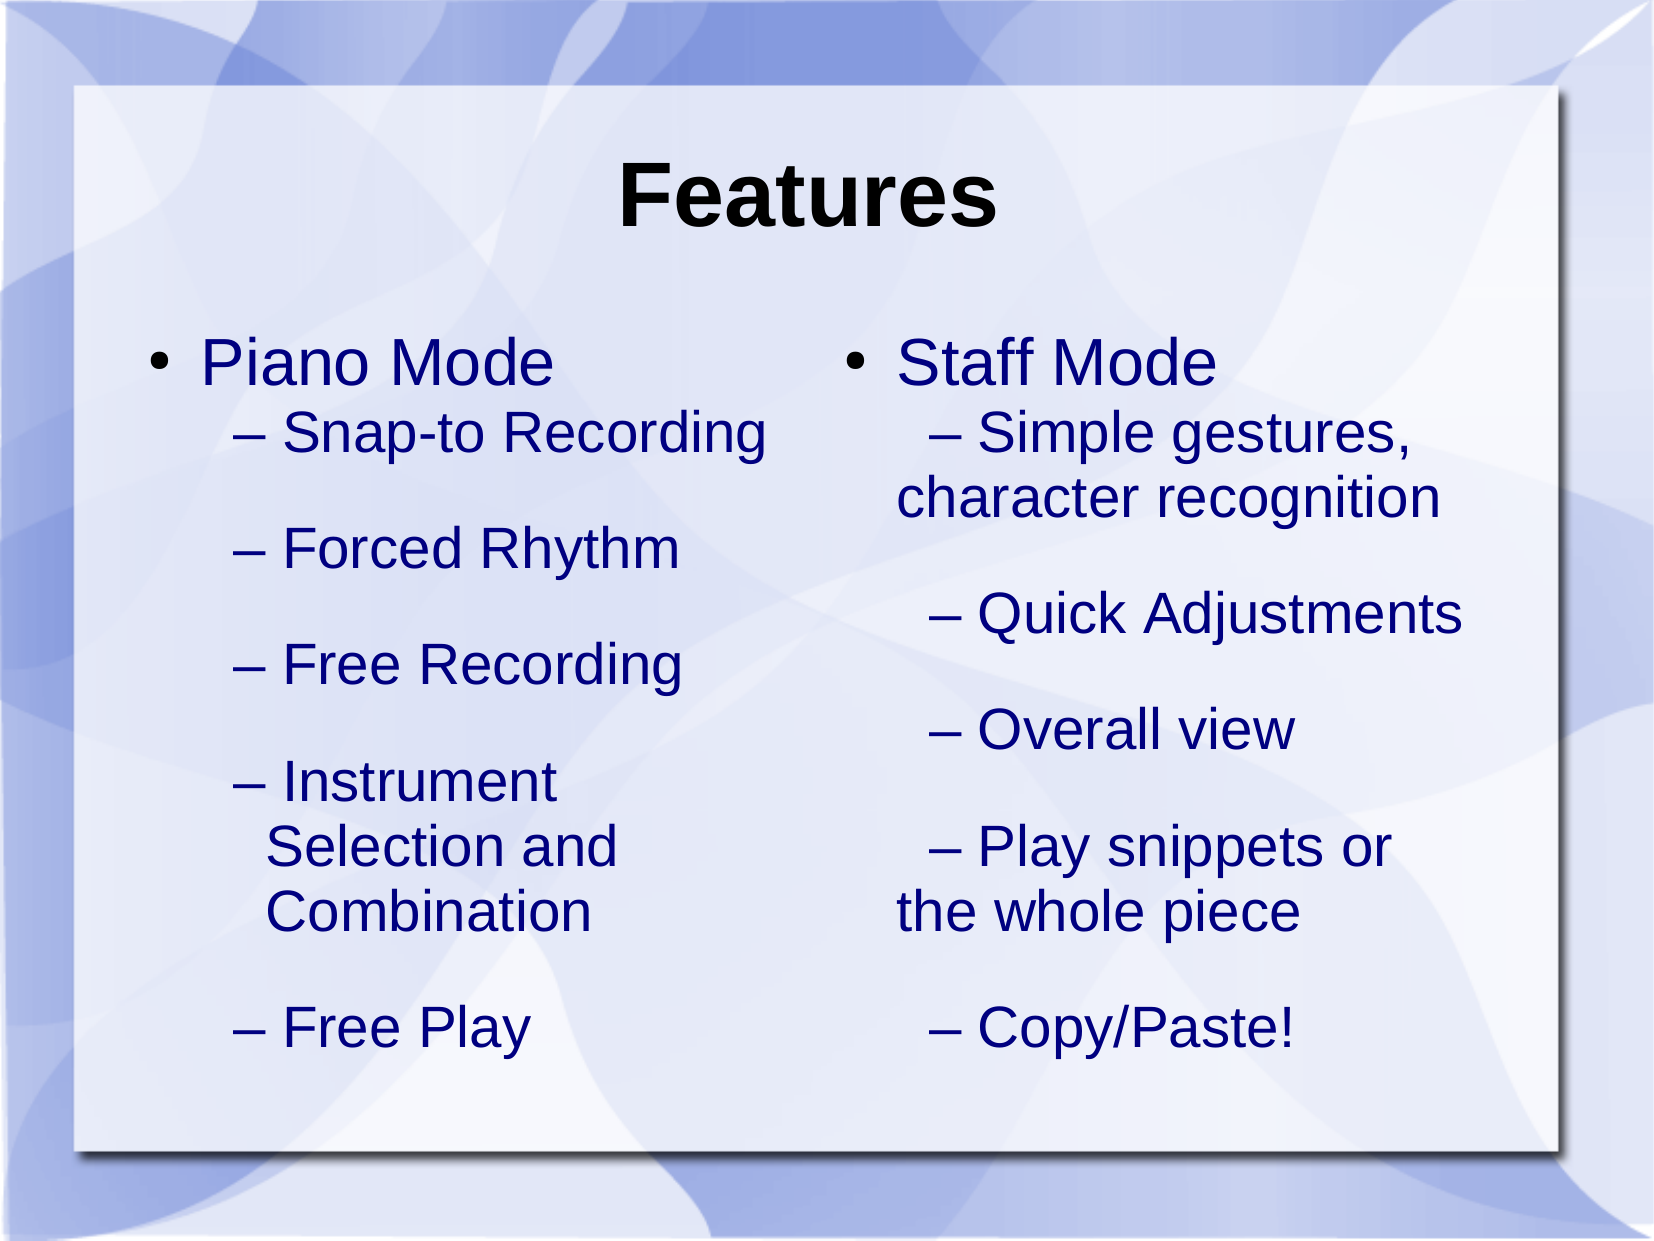

# Features
Piano Mode
 – Snap-to Recording
 – Forced Rhythm
 – Free Recording
 – Instrument Selection and Combination
 – Free Play
Staff Mode
 – Simple gestures, character recognition
 – Quick Adjustments
 – Overall view
 – Play snippets or the whole piece
 – Copy/Paste!